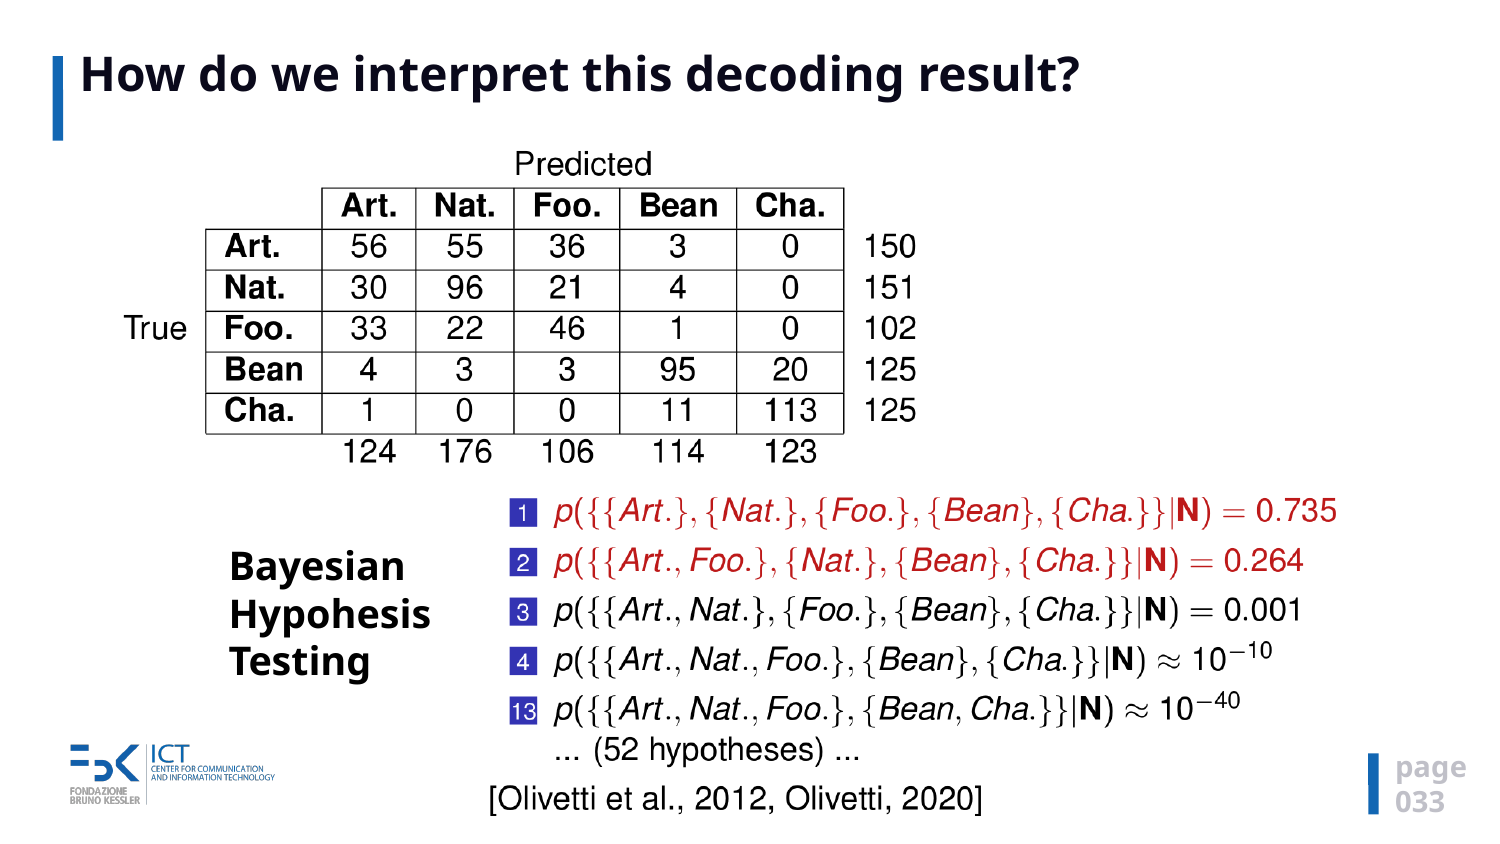

# How do we interpret this decoding result?
Bayesian
Hypohesis
Testing
page